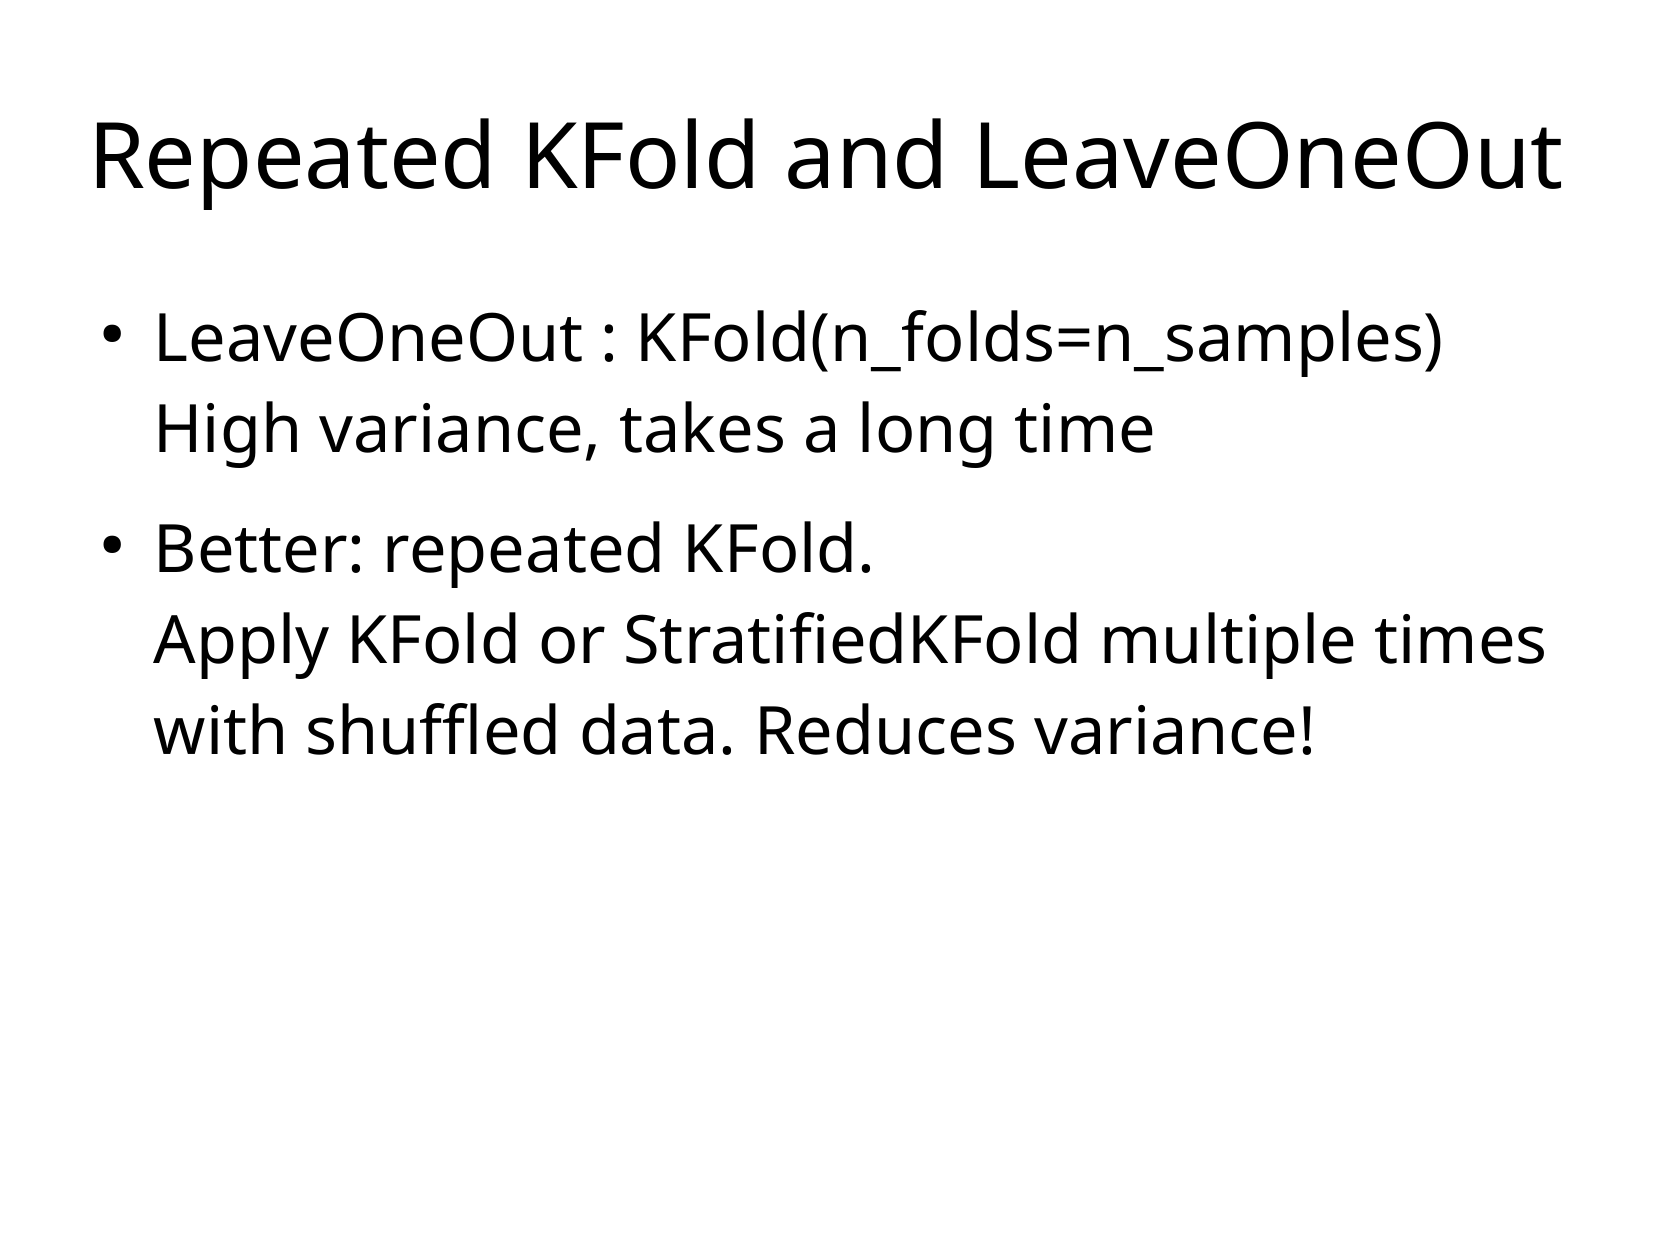

# Repeated KFold and LeaveOneOut
LeaveOneOut : KFold(n_folds=n_samples)
High variance, takes a long time
Better: repeated KFold.
Apply KFold or StratifiedKFold multiple times with shuffled data. Reduces variance!